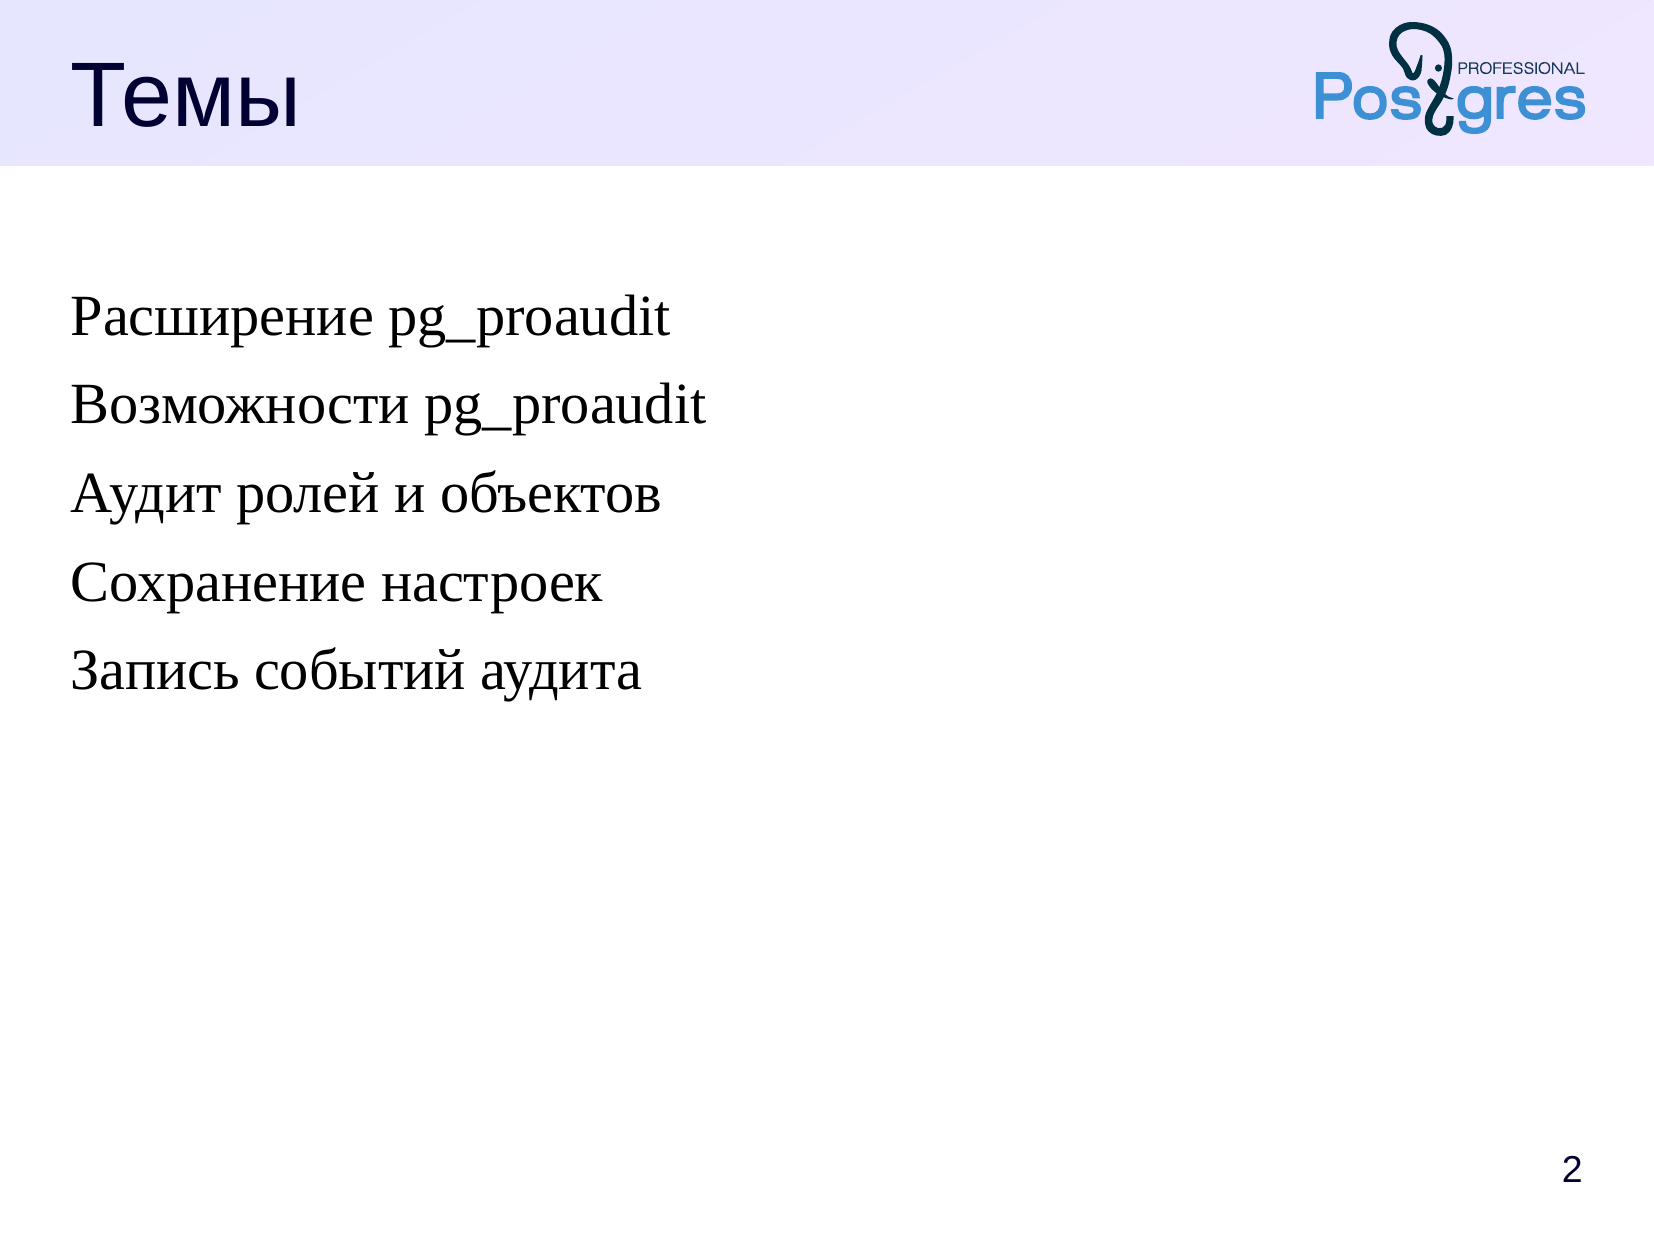

# Темы
Расширение pg_proaudit
Возможности pg_proaudit
Аудит ролей и объектов
Сохранение настроек
Запись событий аудита